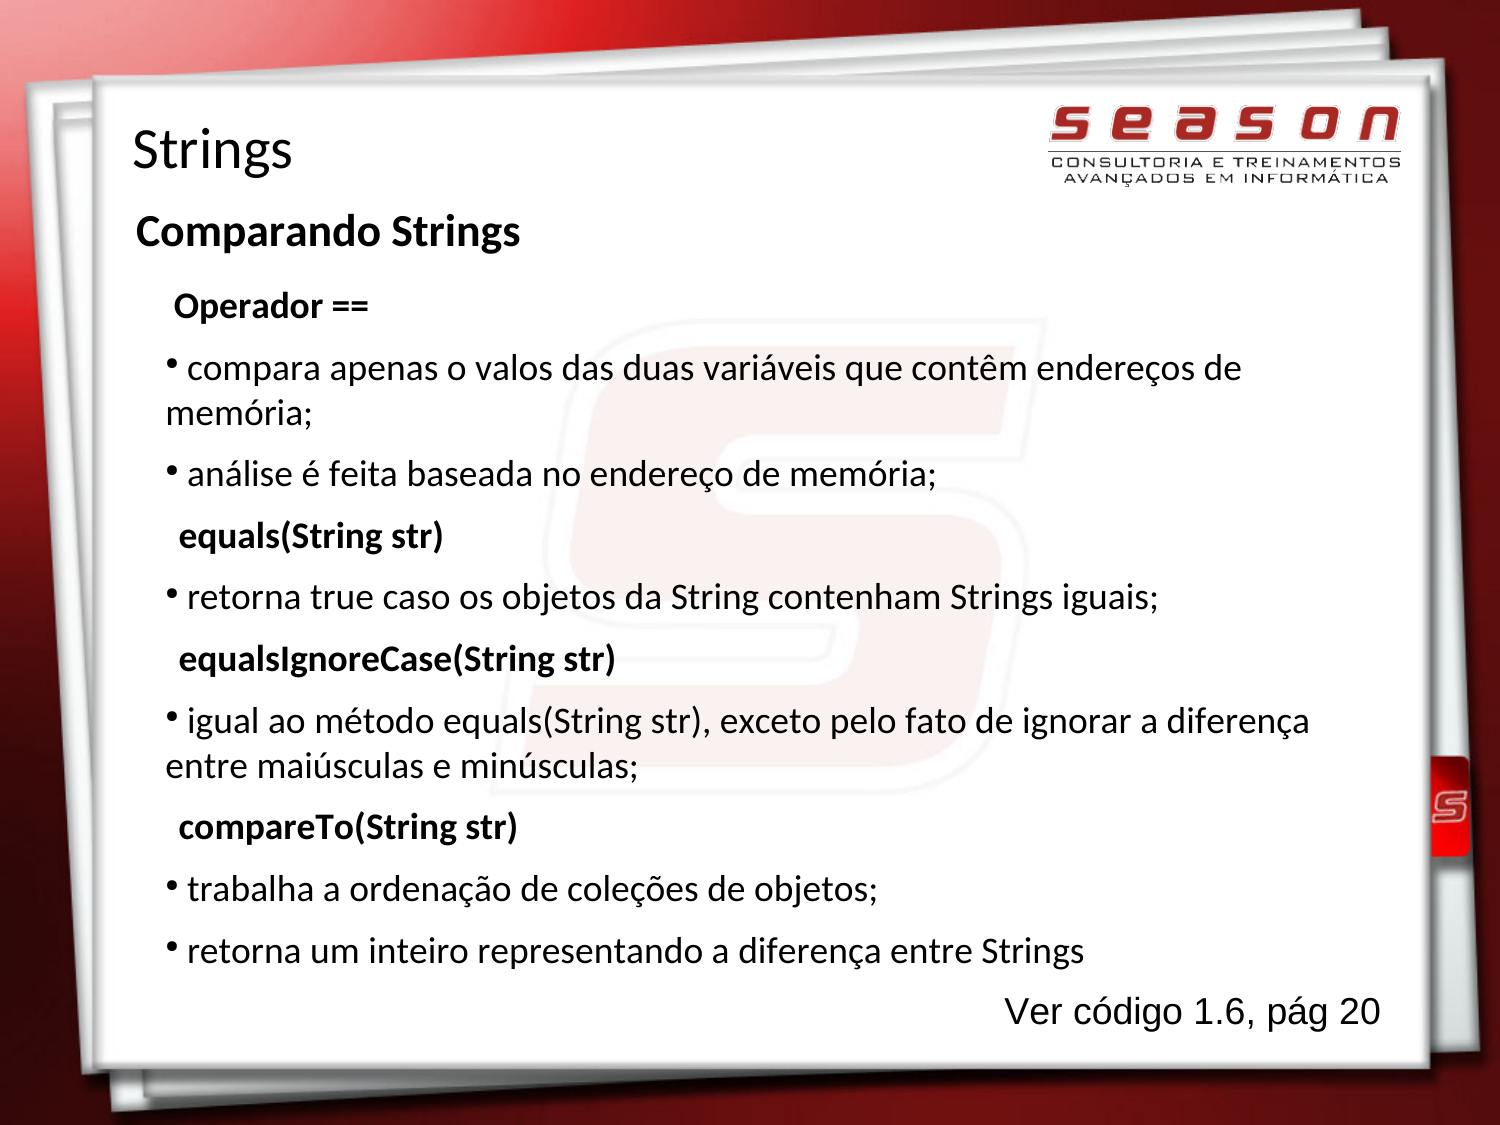

# Strings
Comparando Strings
 Operador ==
 compara apenas o valos das duas variáveis que contêm endereços de memória;
 análise é feita baseada no endereço de memória;
equals(String str)
 retorna true caso os objetos da String contenham Strings iguais;
equalsIgnoreCase(String str)
 igual ao método equals(String str), exceto pelo fato de ignorar a diferença entre maiúsculas e minúsculas;
compareTo(String str)
 trabalha a ordenação de coleções de objetos;
 retorna um inteiro representando a diferença entre Strings
Ver código 1.6, pág 20